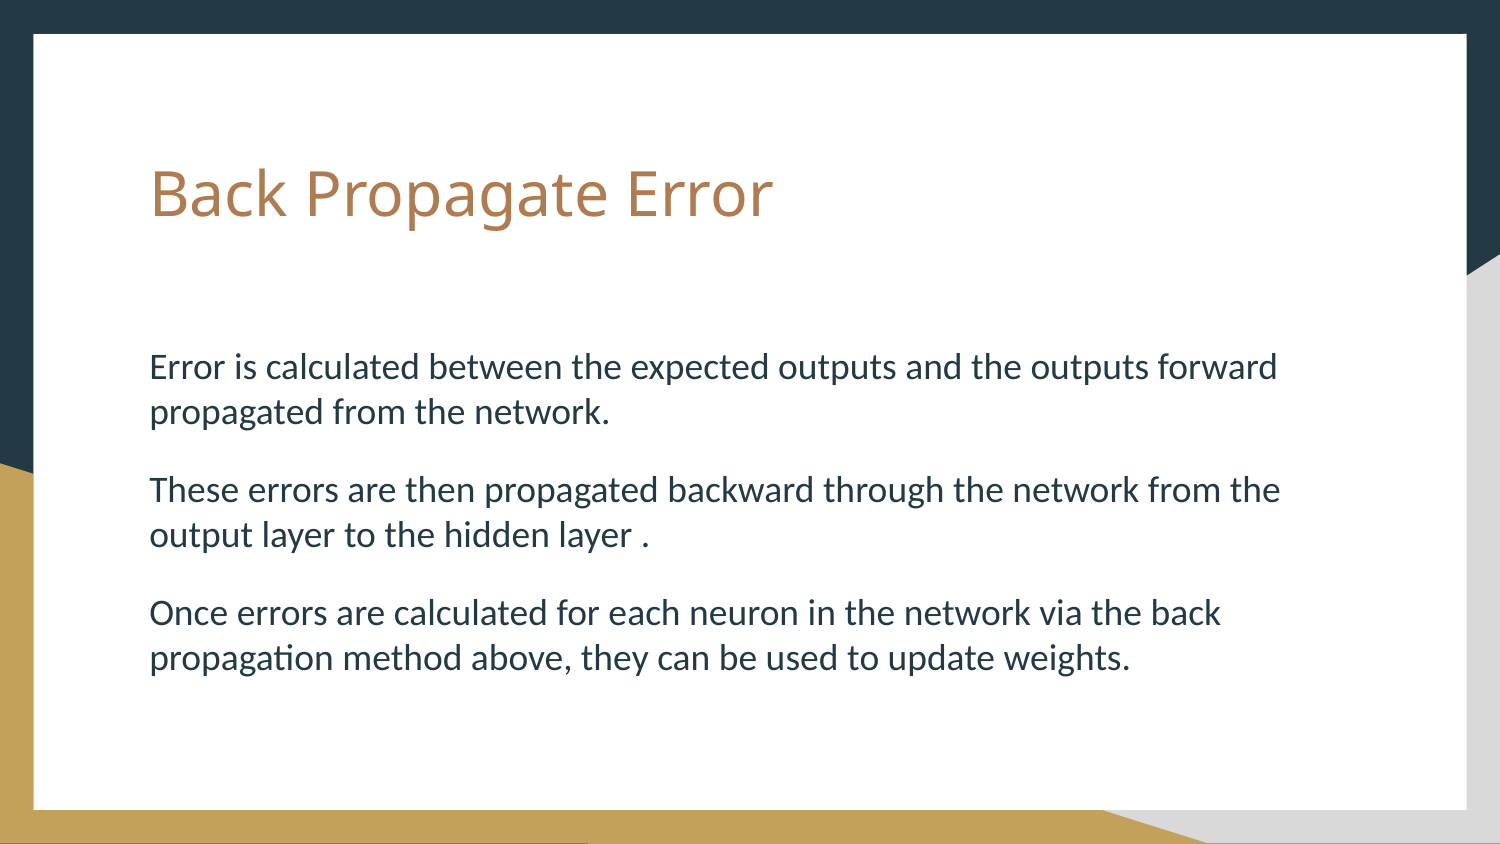

# Back Propagate Error
Error is calculated between the expected outputs and the outputs forward propagated from the network.
These errors are then propagated backward through the network from the output layer to the hidden layer .
Once errors are calculated for each neuron in the network via the back propagation method above, they can be used to update weights.